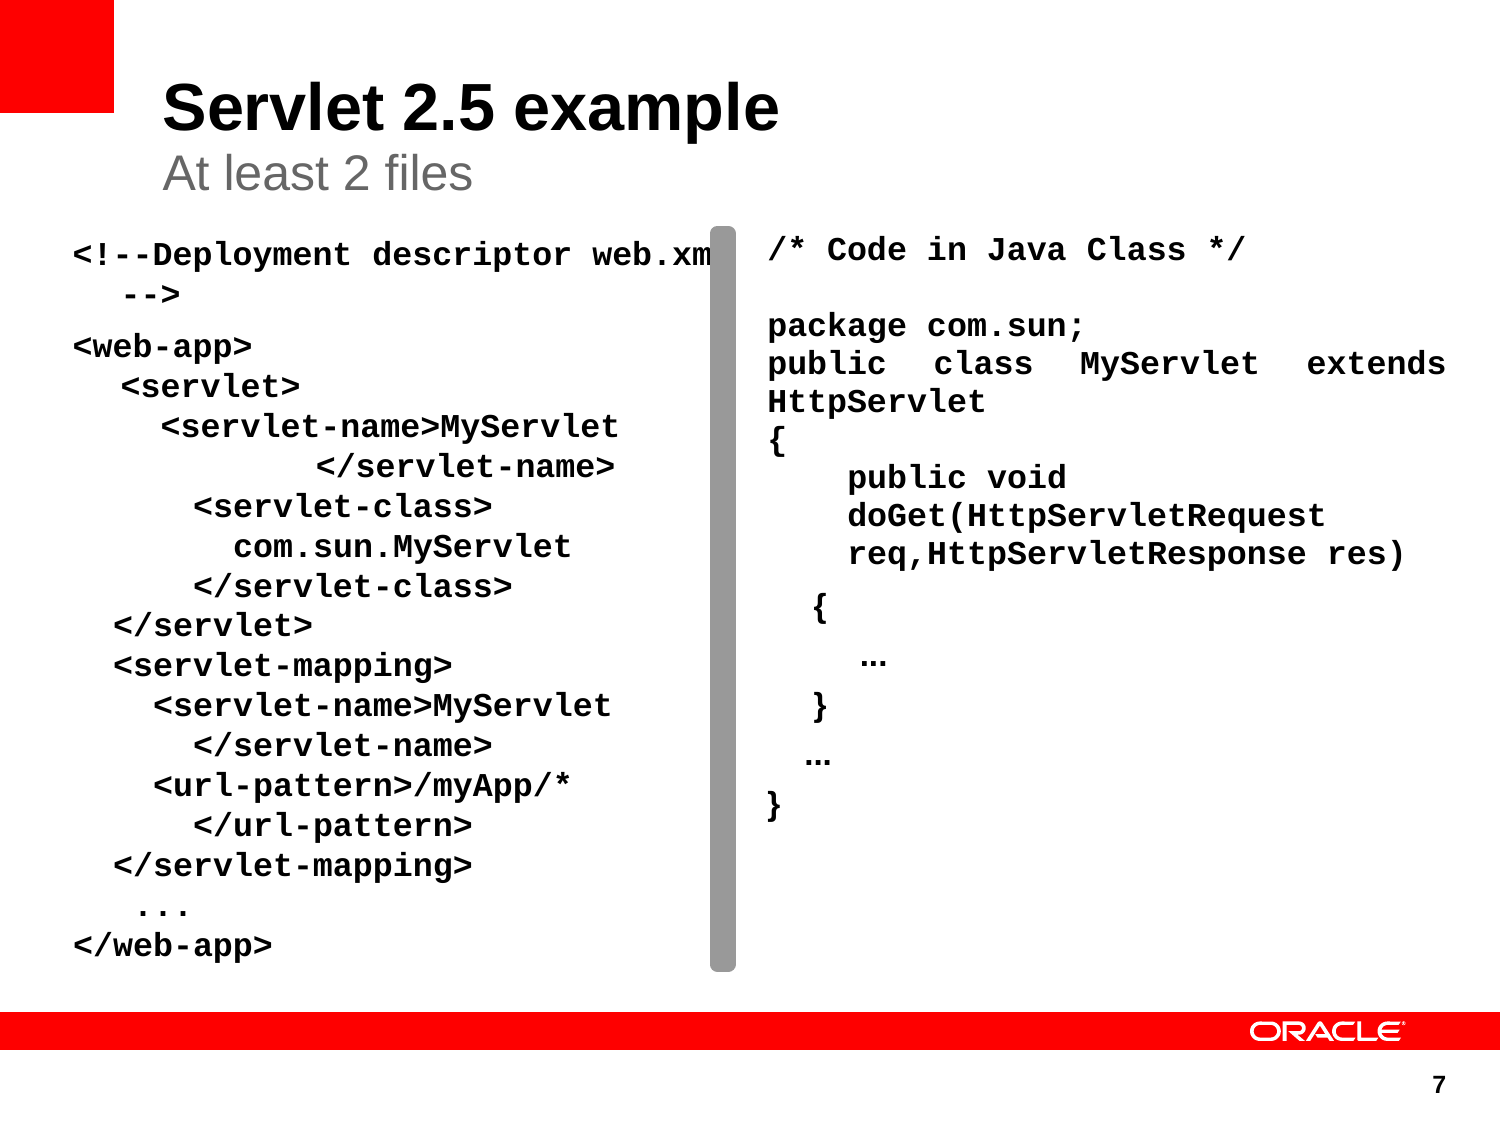

# Servlet 2.5 example At least 2 files
<!--Deployment descriptor web.xml -->
<web-app>
<servlet>
 <servlet-name>MyServlet
 		</servlet-name>
 <servlet-class>
 com.sun.MyServlet
 </servlet-class>
 </servlet>
 <servlet-mapping>
 <servlet-name>MyServlet
 </servlet-name>
 <url-pattern>/myApp/*
 </url-pattern>
 </servlet-mapping>
 ...
 </web-app>
/* Code in Java Class */
package com.sun;
public class MyServlet extends HttpServlet
{
 public void
 doGet(HttpServletRequest
 req,HttpServletResponse res)
 {
 ...
 }
 ...
}